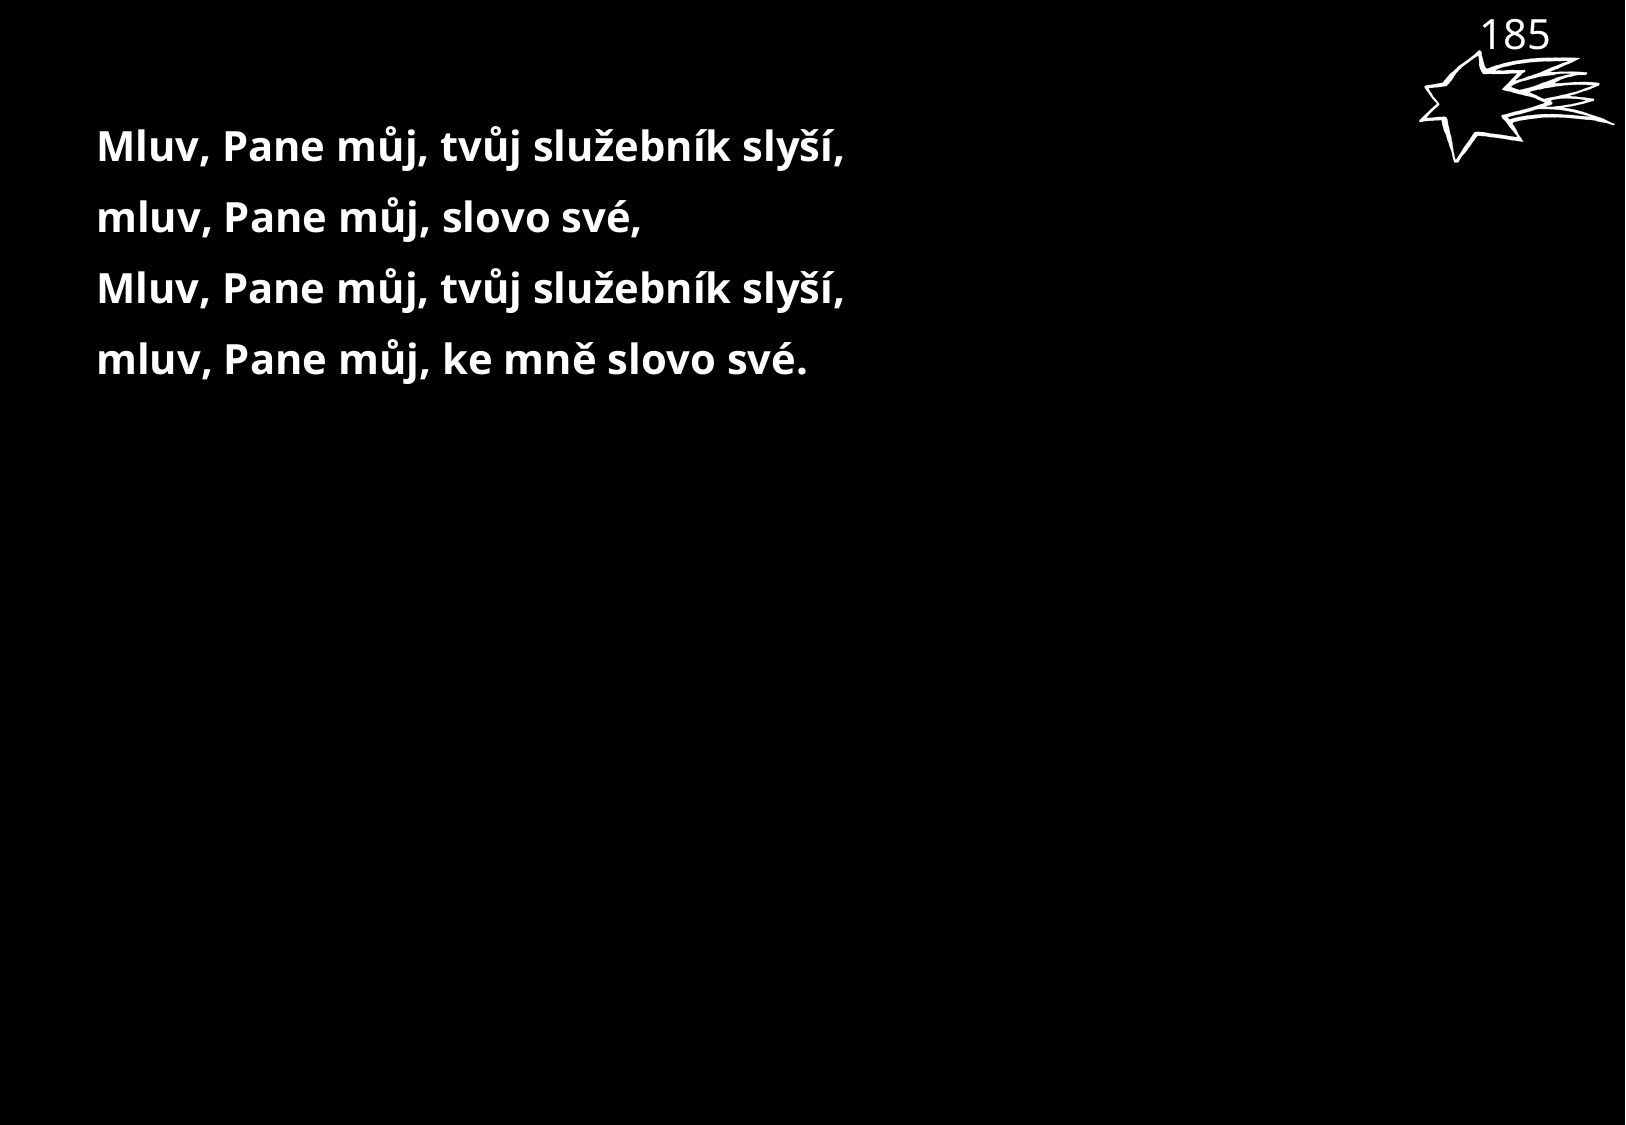

185
# Mluv, Pane můj, tvůj služebník slyší,
mluv, Pane můj, slovo své,
Mluv, Pane můj, tvůj služebník slyší,
mluv, Pane můj, ke mně slovo své.